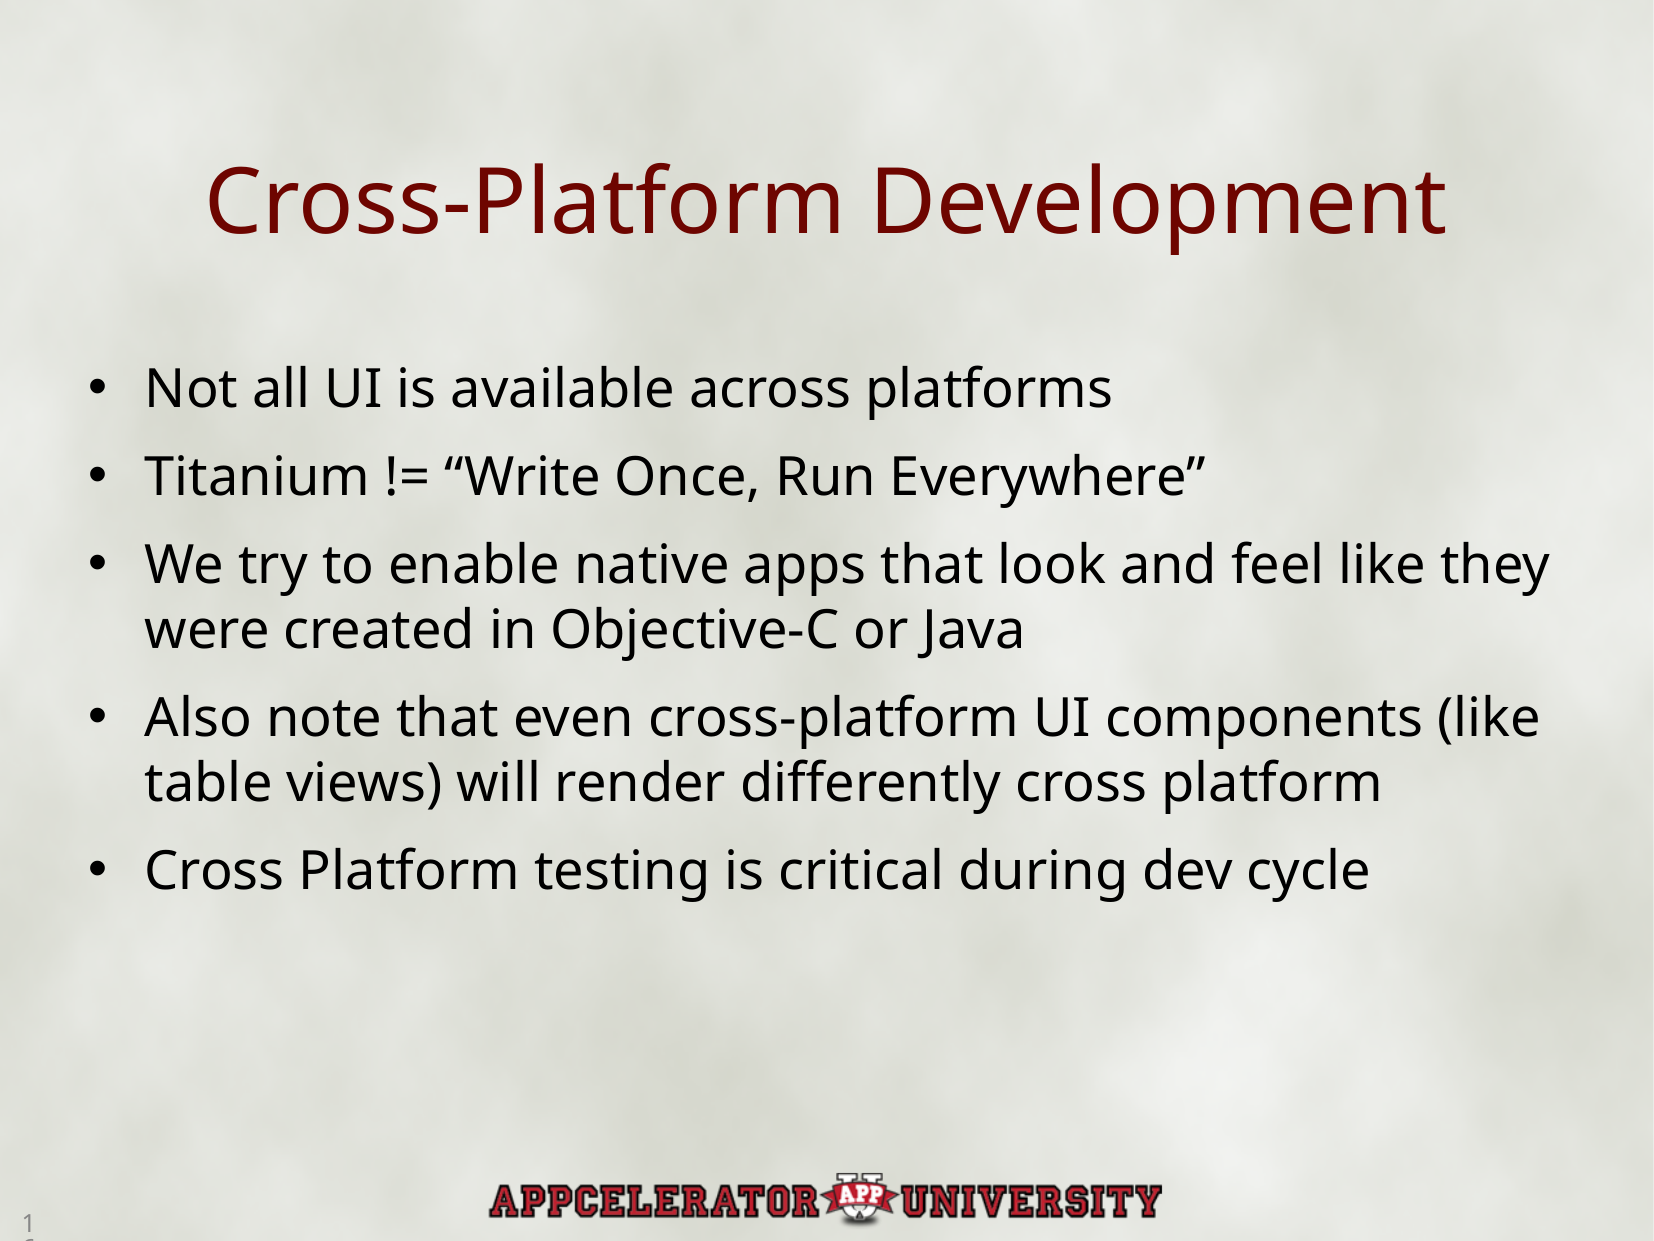

# Cross-Platform Development
Not all UI is available across platforms
Titanium != “Write Once, Run Everywhere”
We try to enable native apps that look and feel like they were created in Objective-C or Java
Also note that even cross-platform UI components (like table views) will render differently cross platform
Cross Platform testing is critical during dev cycle
16